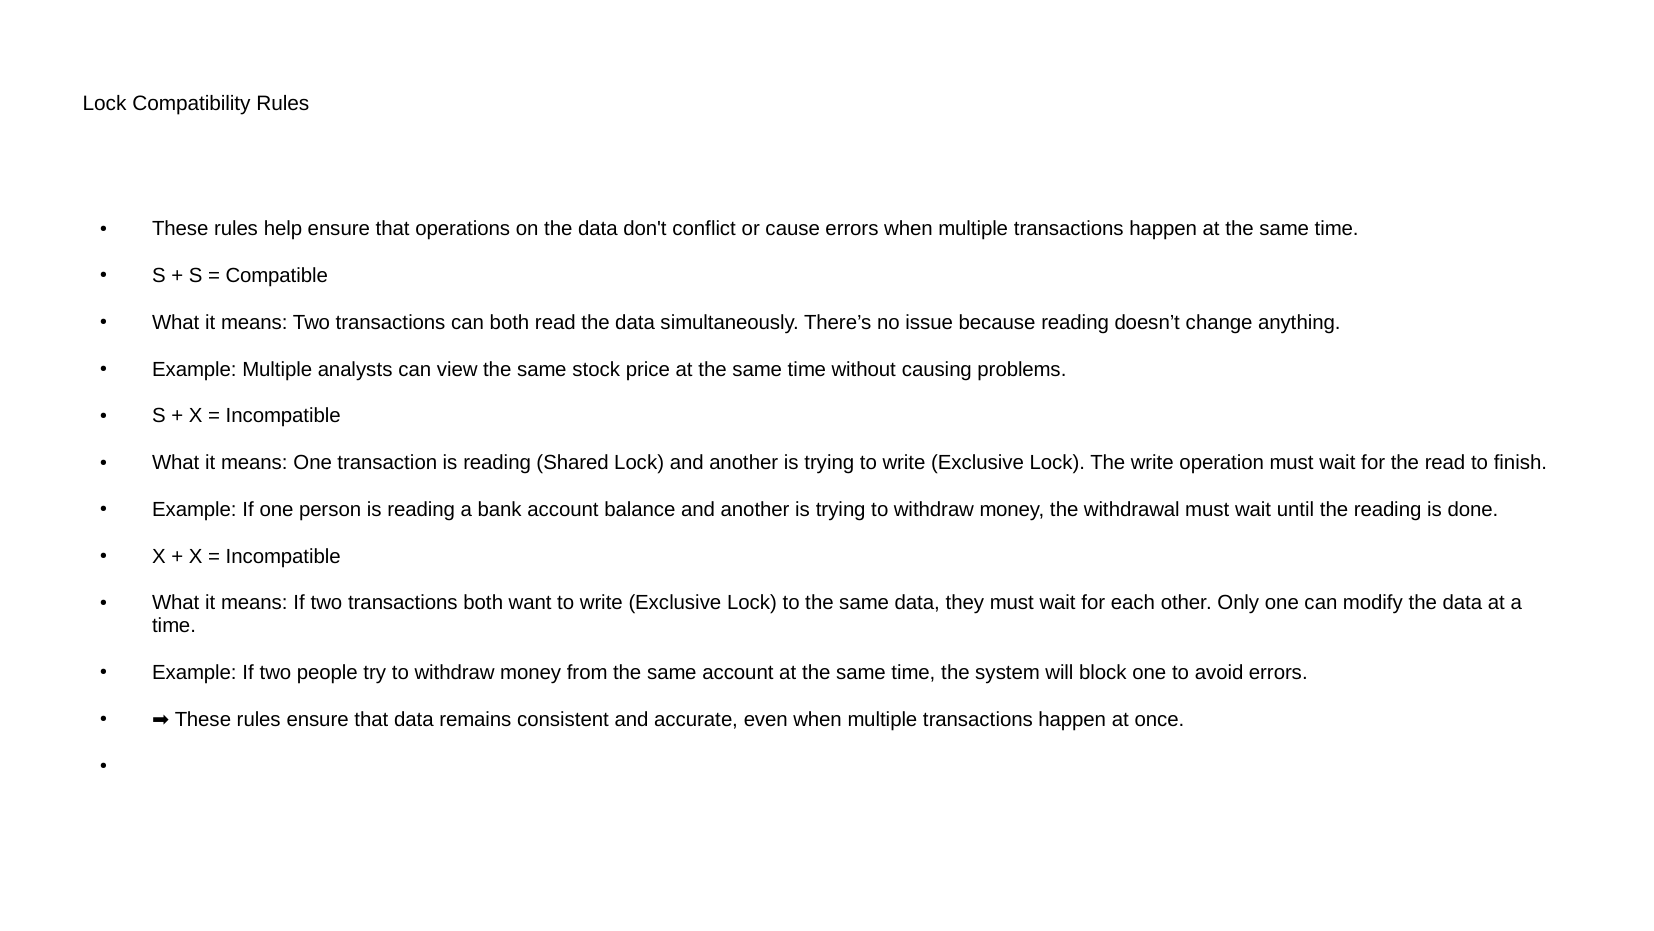

# Lock Compatibility Rules
These rules help ensure that operations on the data don't conflict or cause errors when multiple transactions happen at the same time.
S + S = Compatible
What it means: Two transactions can both read the data simultaneously. There’s no issue because reading doesn’t change anything.
Example: Multiple analysts can view the same stock price at the same time without causing problems.
S + X = Incompatible
What it means: One transaction is reading (Shared Lock) and another is trying to write (Exclusive Lock). The write operation must wait for the read to finish.
Example: If one person is reading a bank account balance and another is trying to withdraw money, the withdrawal must wait until the reading is done.
X + X = Incompatible
What it means: If two transactions both want to write (Exclusive Lock) to the same data, they must wait for each other. Only one can modify the data at a time.
Example: If two people try to withdraw money from the same account at the same time, the system will block one to avoid errors.
➡️ These rules ensure that data remains consistent and accurate, even when multiple transactions happen at once.